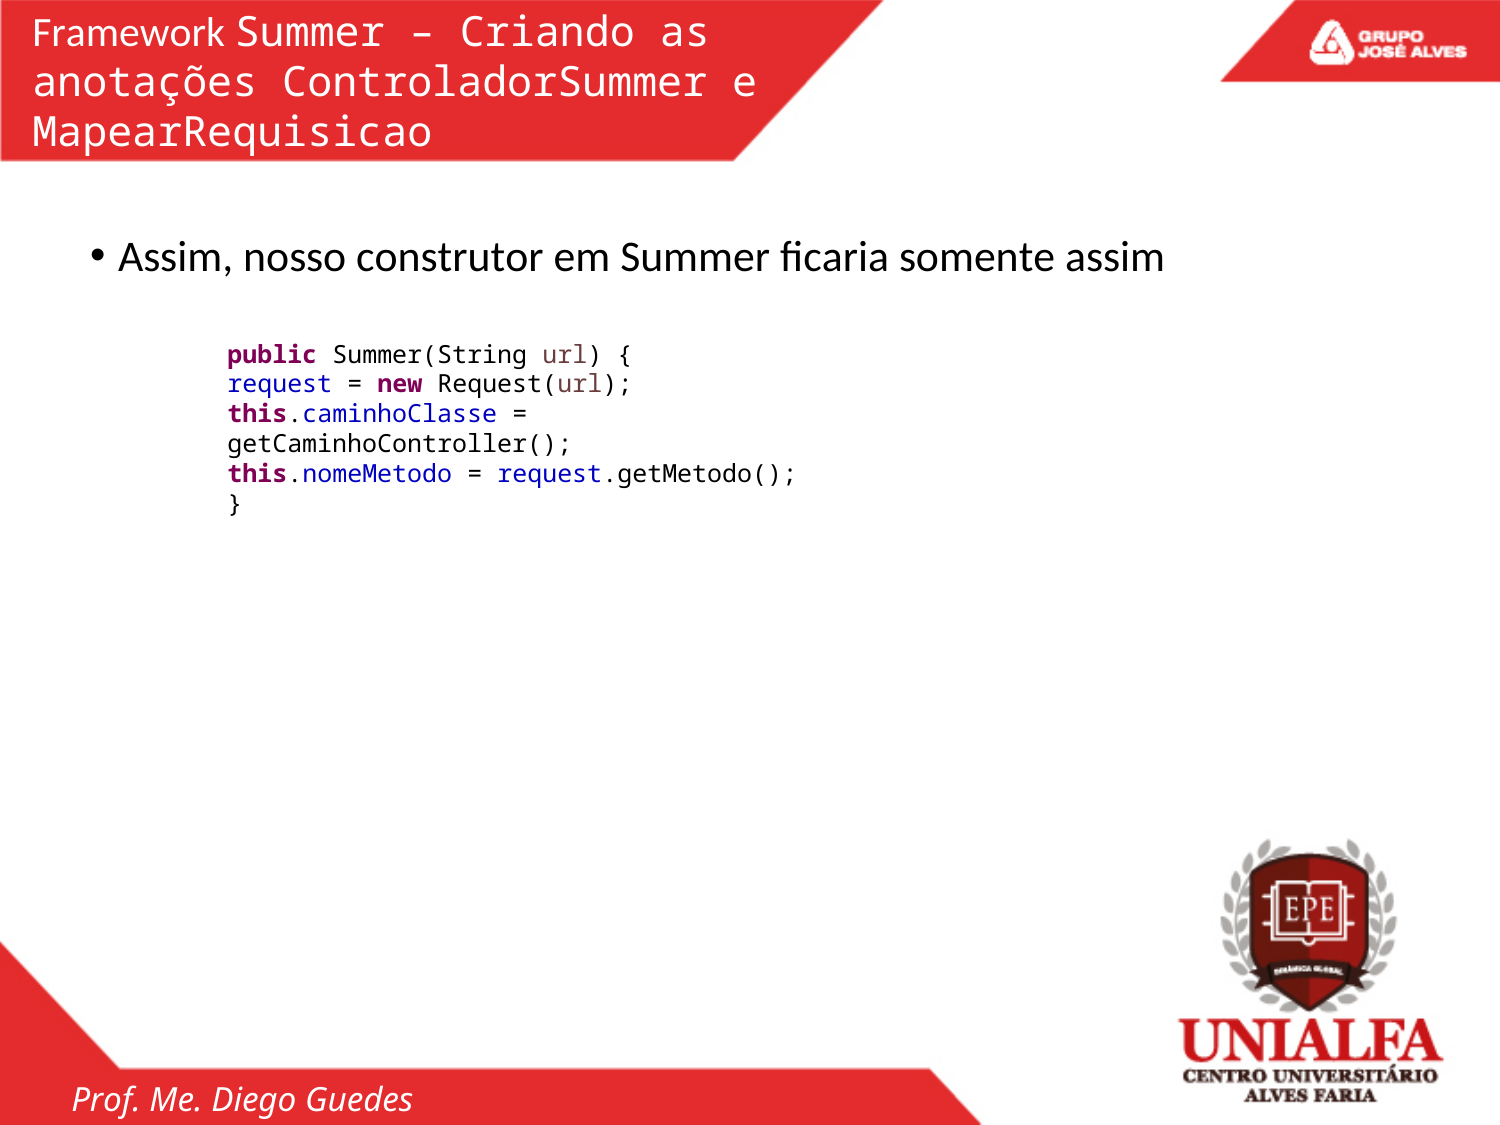

Framework Summer – Criando as anotações ControladorSummer e MapearRequisicao
# Assim, nosso construtor em Summer ficaria somente assim
public Summer(String url) {
request = new Request(url);
this.caminhoClasse = getCaminhoController();
this.nomeMetodo = request.getMetodo();
}
Prof. Me. Diego Guedes